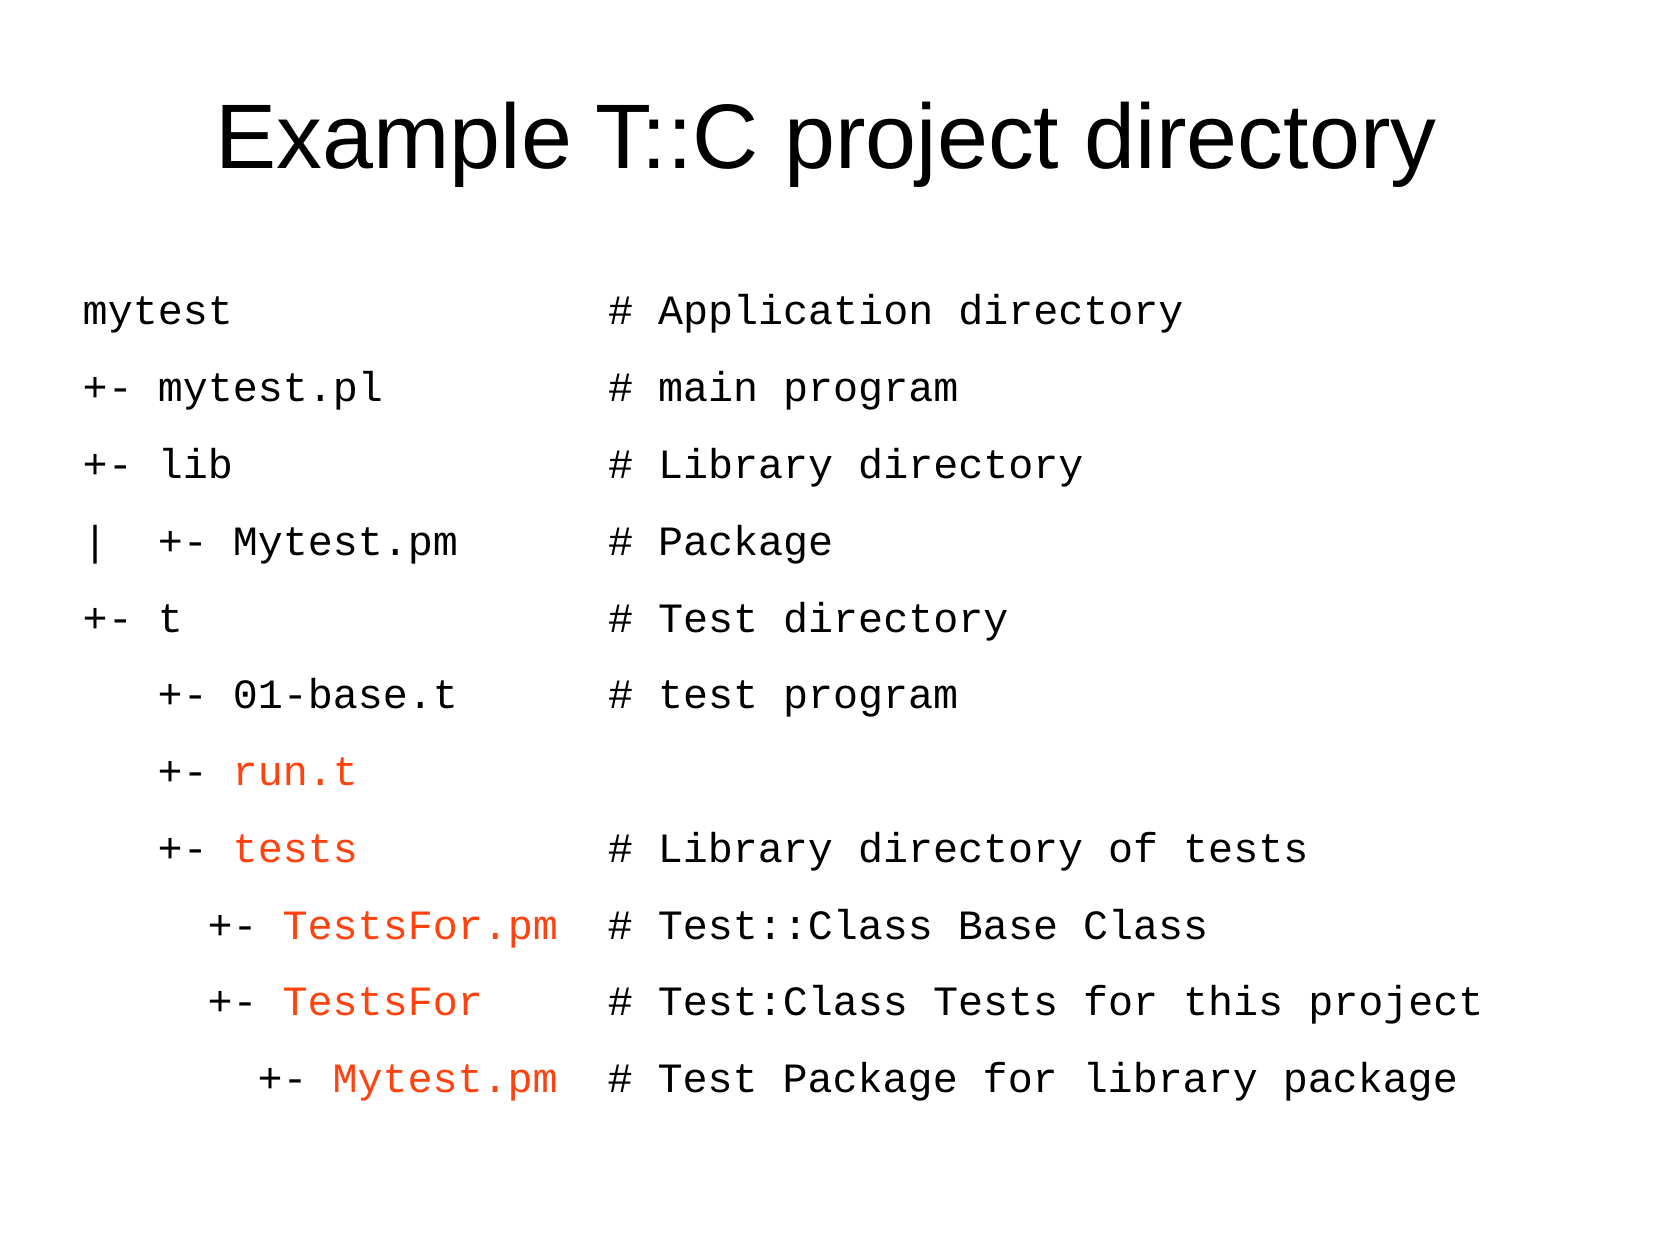

# Example T::C project directory
mytest # Application directory
+- mytest.pl # main program
+- lib # Library directory
| +- Mytest.pm # Package
+- t # Test directory
 +- 01-base.t # test program
 +- run.t
 +- tests # Library directory of tests
 +- TestsFor.pm # Test::Class Base Class
 +- TestsFor # Test:Class Tests for this project
 +- Mytest.pm # Test Package for library package